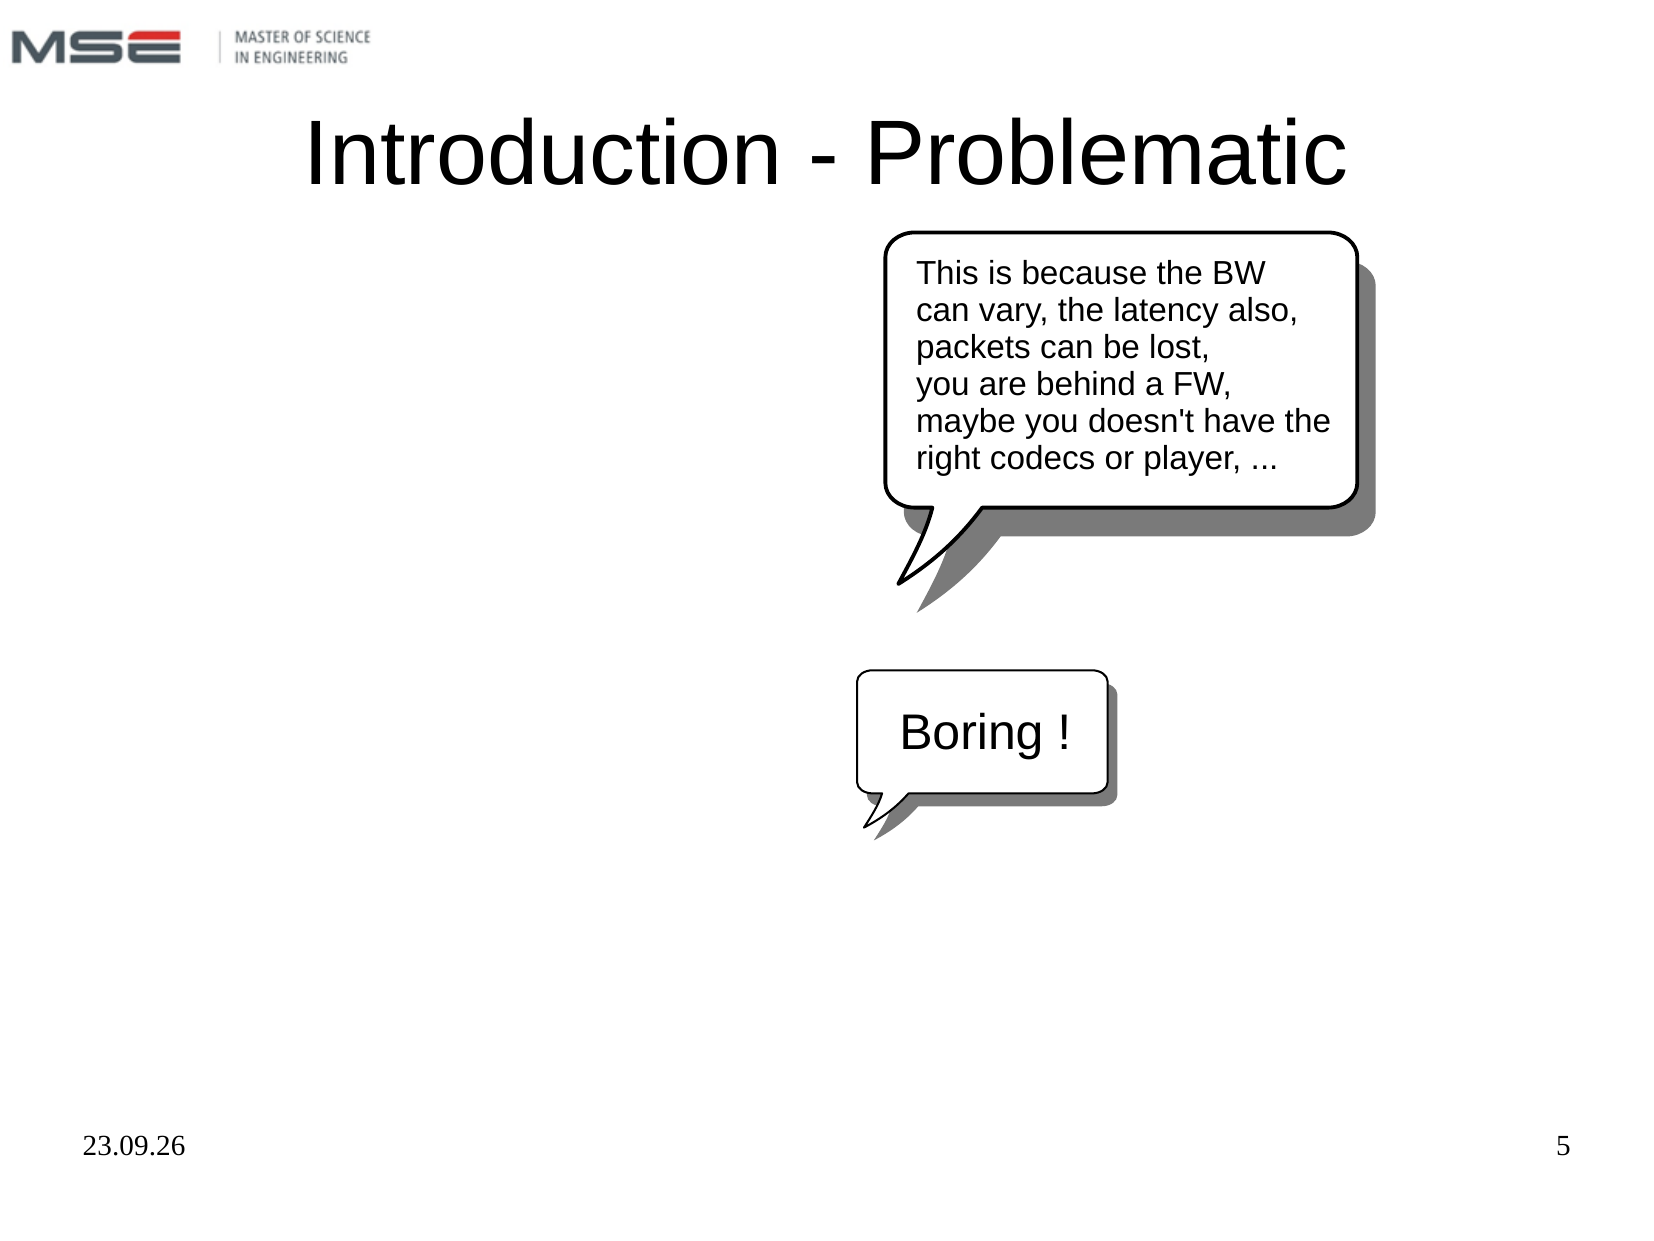

# Introduction - Problematic
This is because the BW
can vary, the latency also,
packets can be lost,
you are behind a FW,
maybe you doesn't have the
right codecs or player, ...
Boring !
5